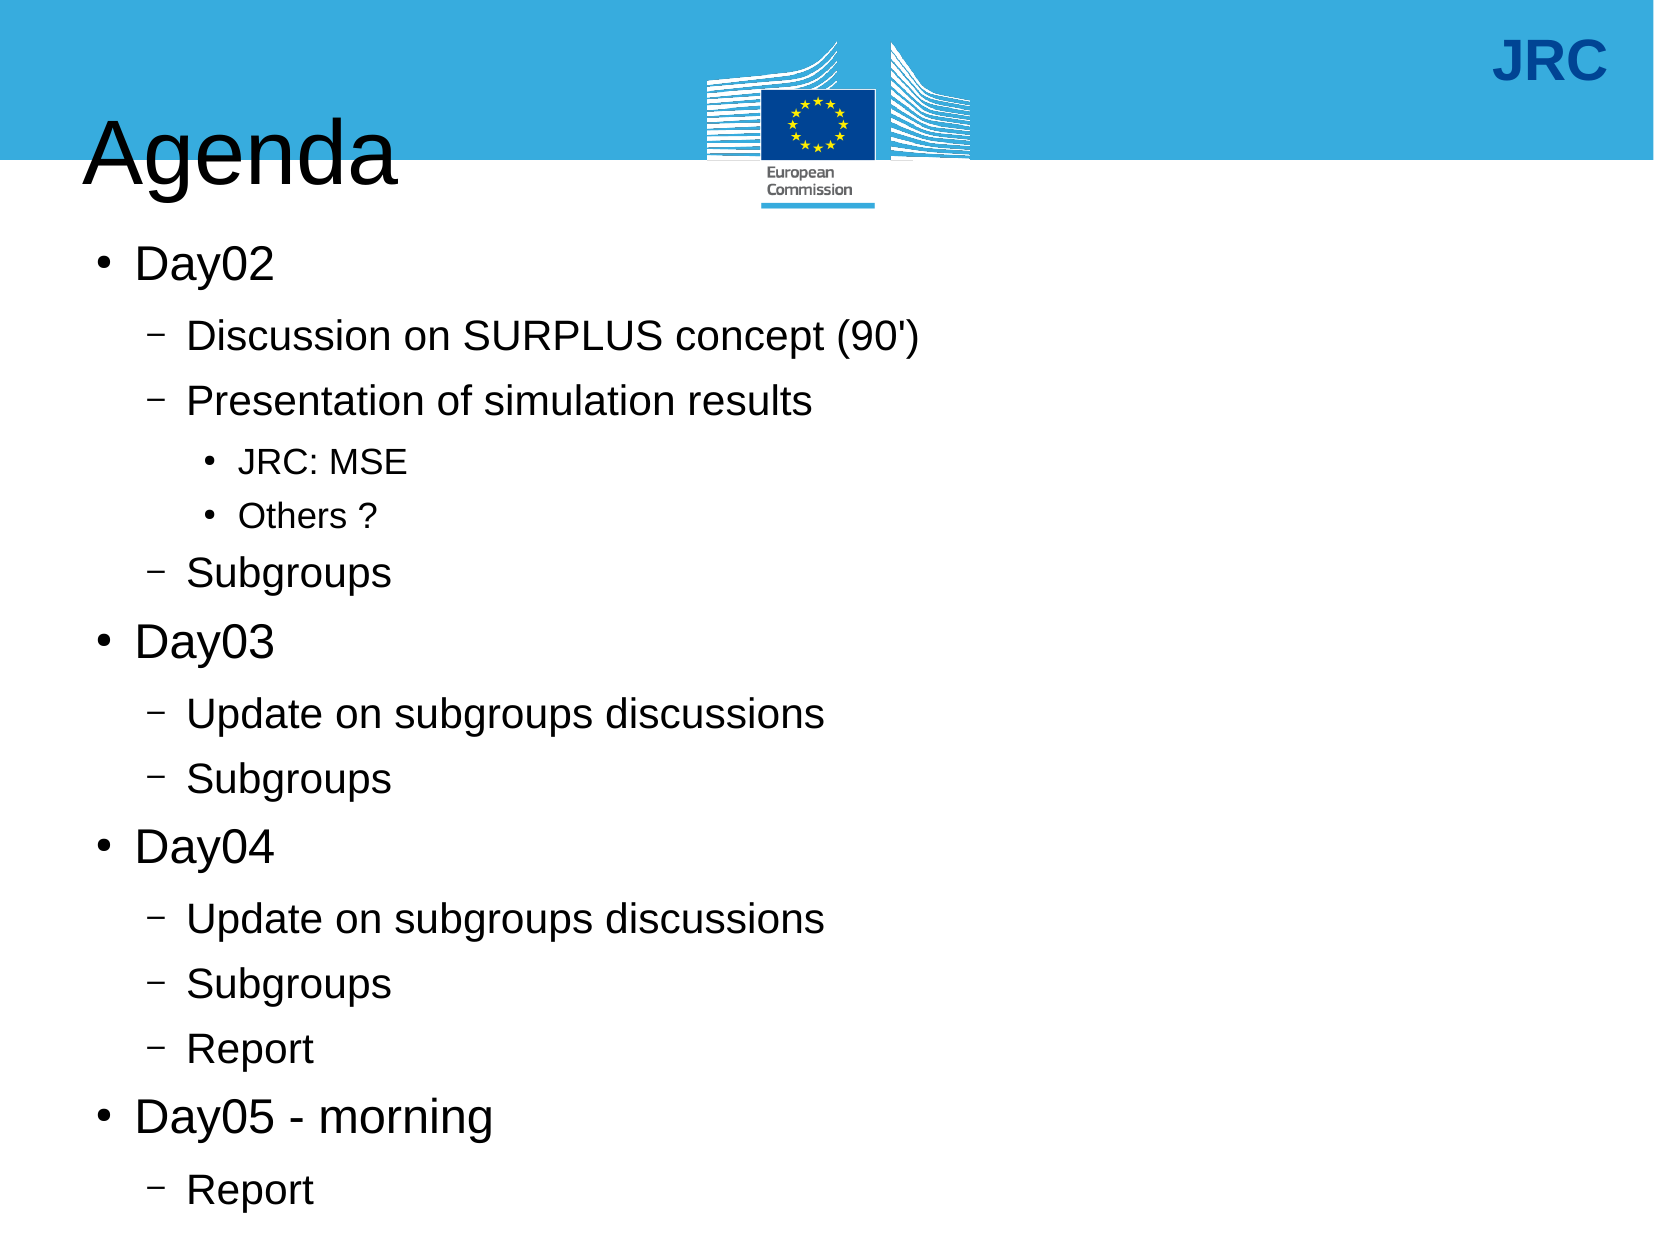

JRC
Agenda
# Day02
Discussion on SURPLUS concept (90')
Presentation of simulation results
JRC: MSE
Others ?
Subgroups
Day03
Update on subgroups discussions
Subgroups
Day04
Update on subgroups discussions
Subgroups
Report
Day05 - morning
Report